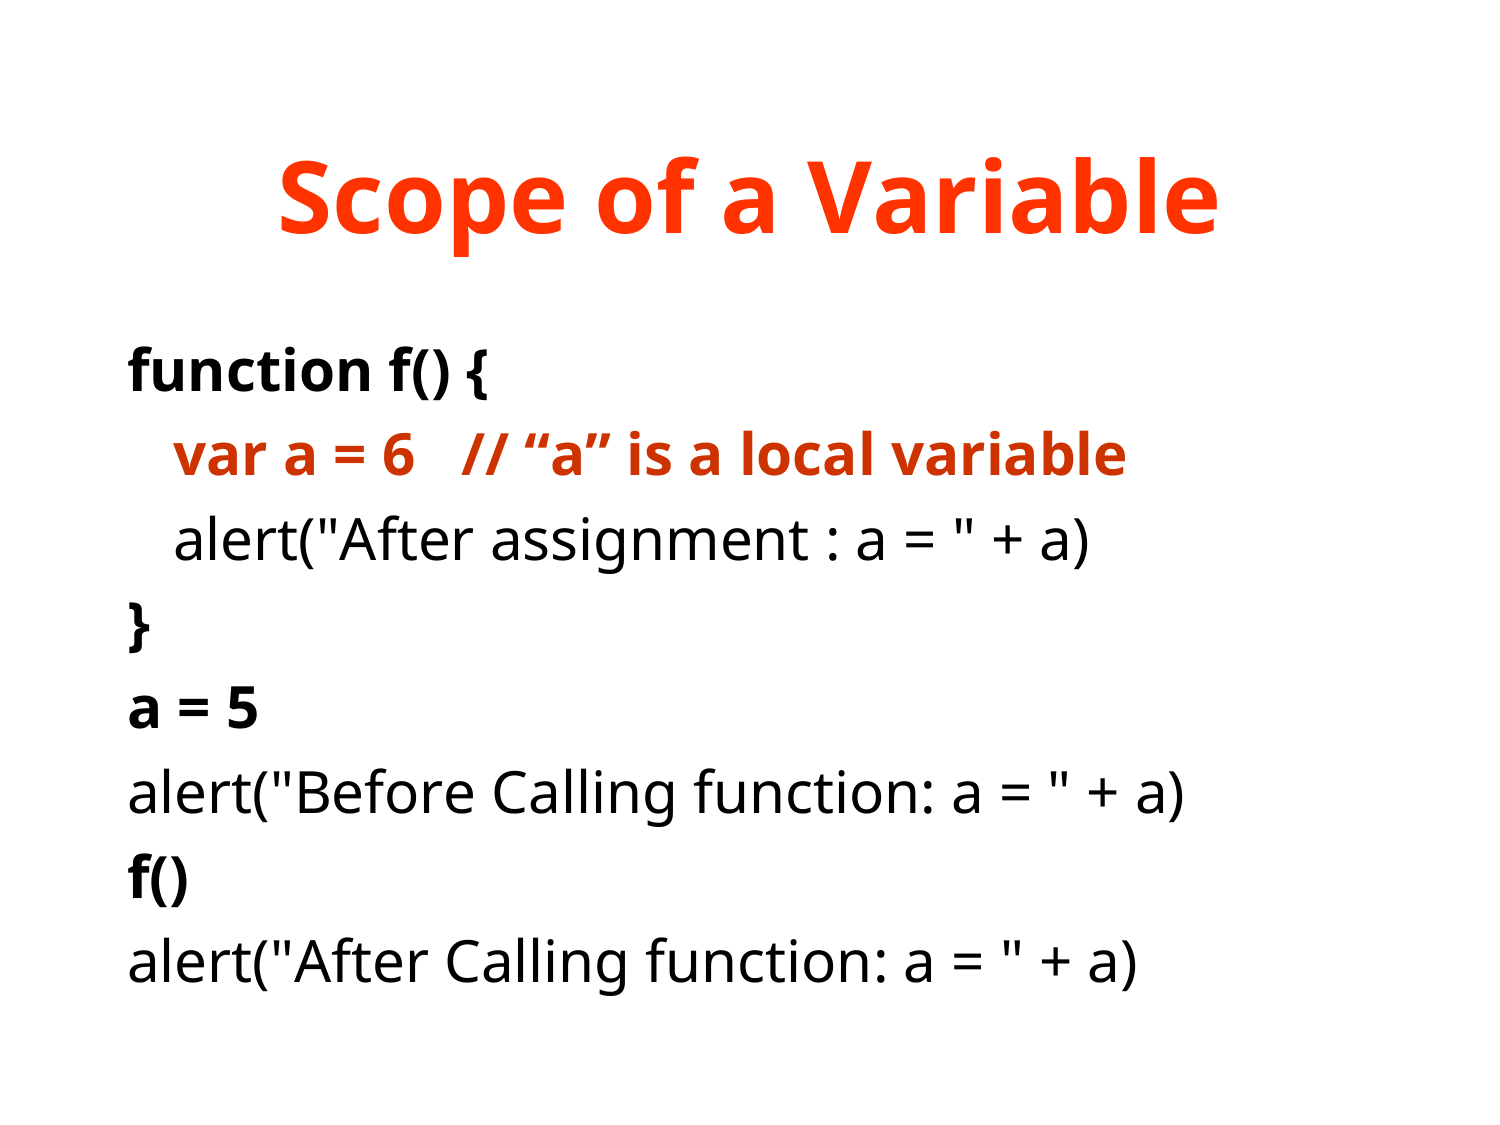

# Scope of a Variable
function f() {
 var a = 6 // “a” is a local variable
 alert("After assignment : a = " + a)
}
a = 5
alert("Before Calling function: a = " + a)
f()
alert("After Calling function: a = " + a)